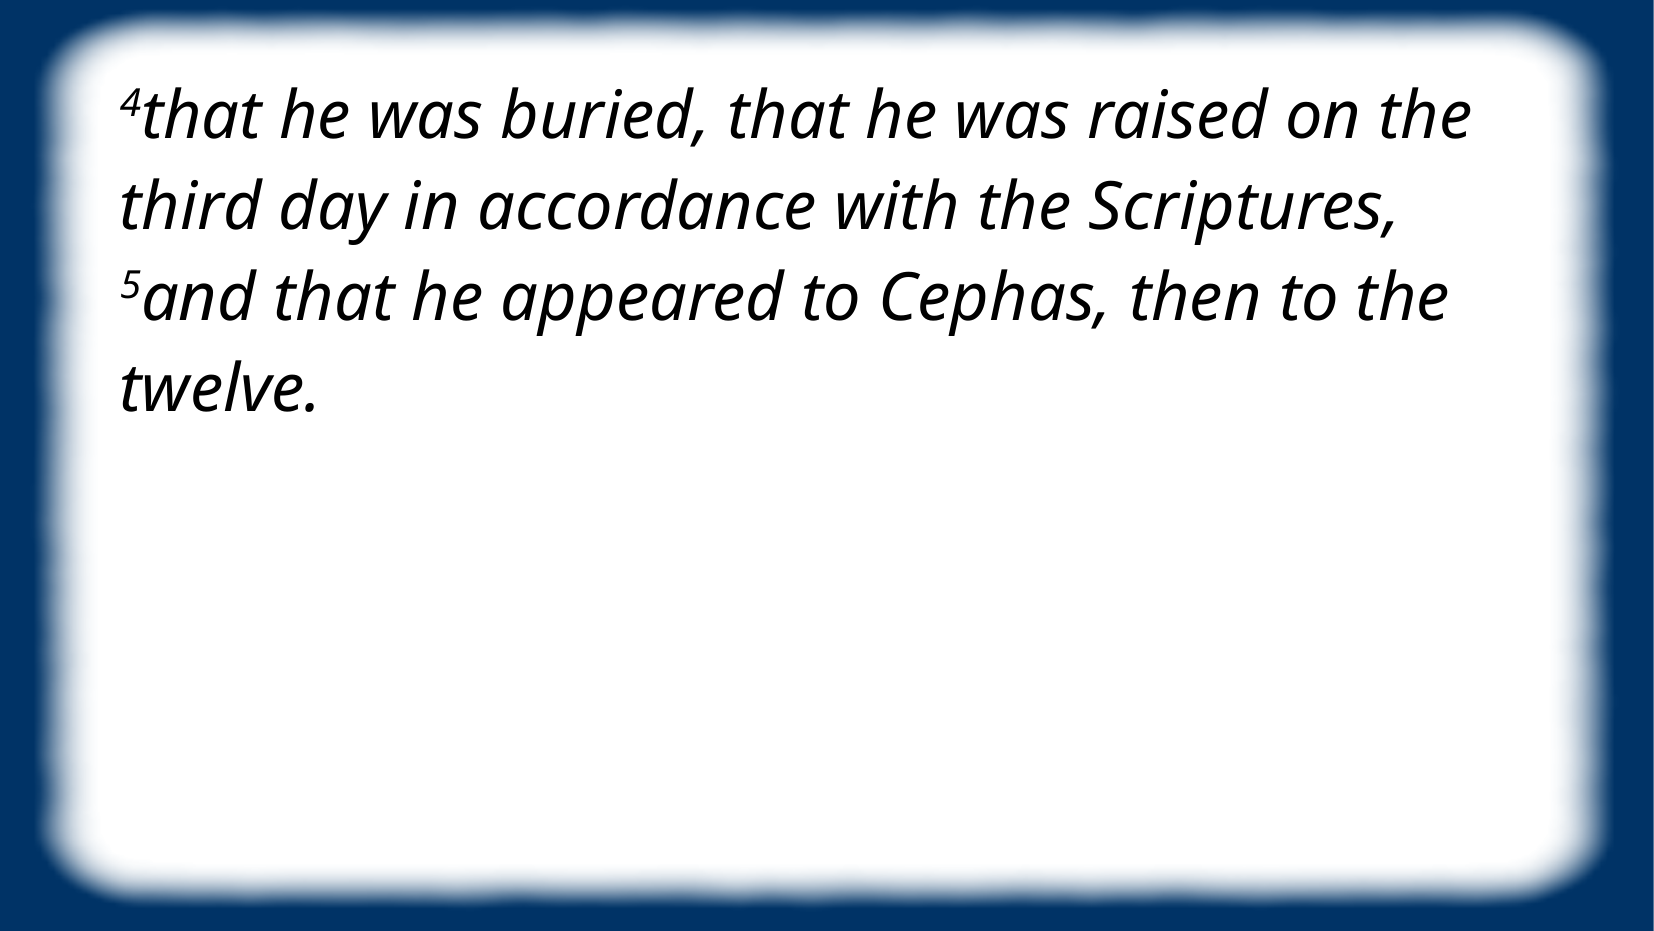

4that he was buried, that he was raised on the third day in accordance with the Scriptures,
5and that he appeared to Cephas, then to the twelve.